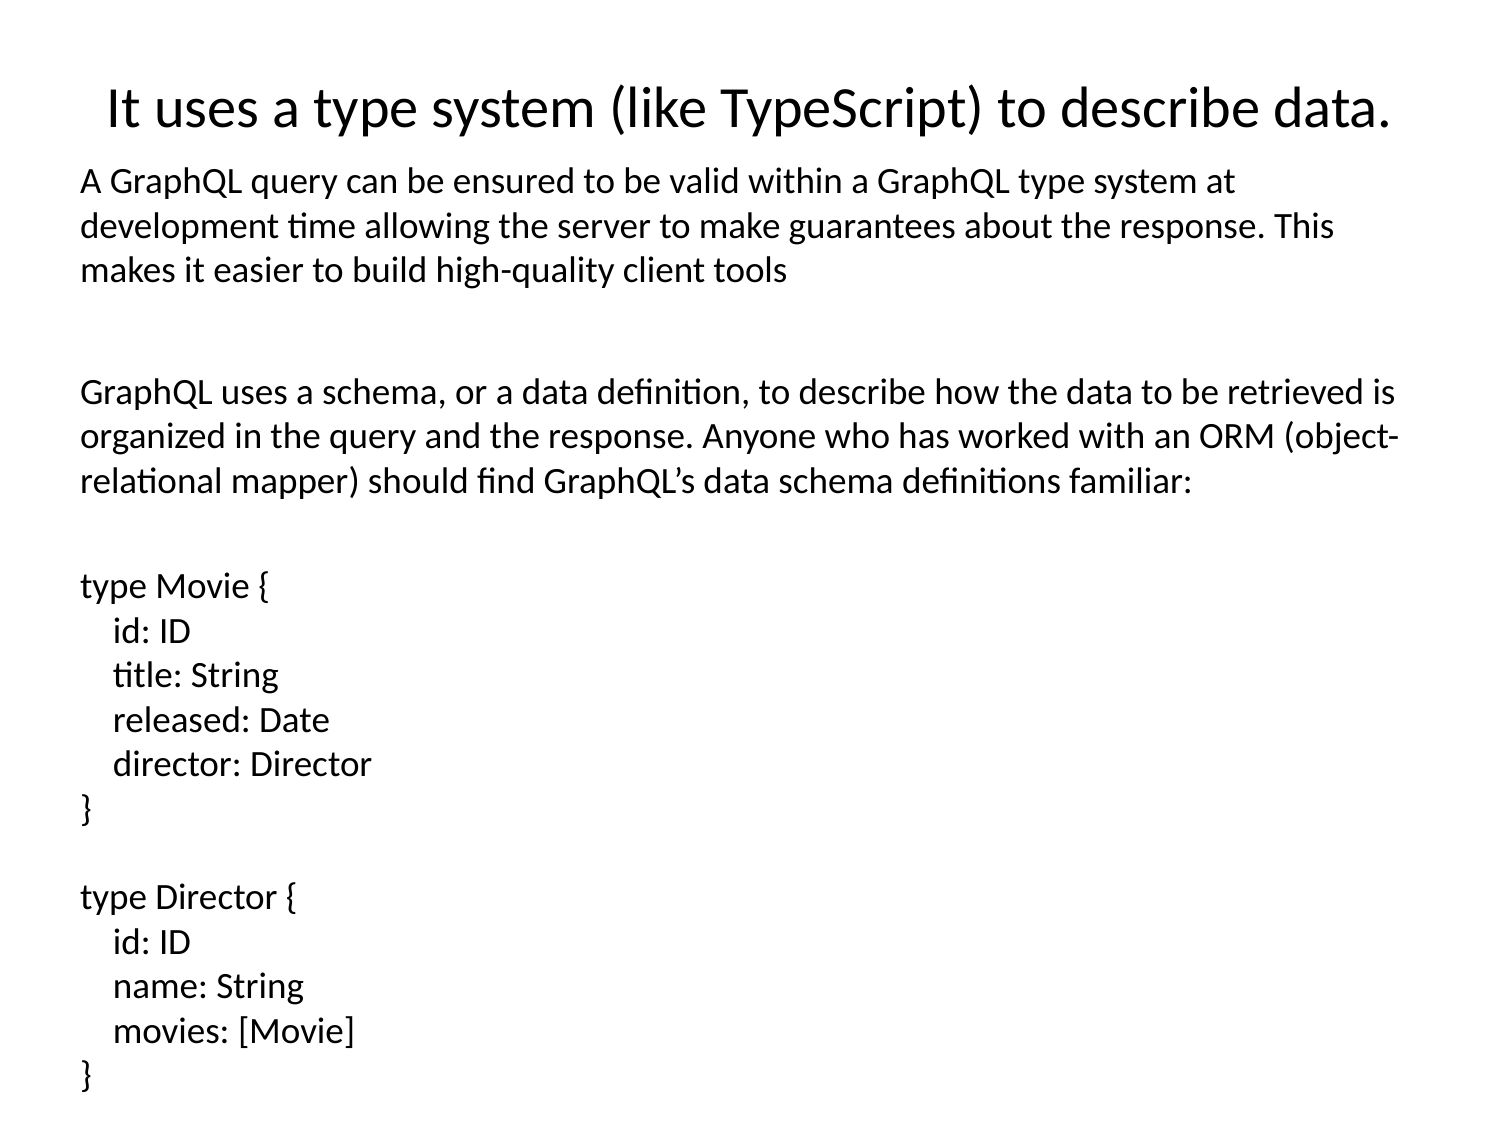

# It uses a type system (like TypeScript) to describe data.
A GraphQL query can be ensured to be valid within a GraphQL type system at development time allowing the server to make guarantees about the response. This makes it easier to build high-quality client tools
GraphQL uses a schema, or a data definition, to describe how the data to be retrieved is organized in the query and the response. Anyone who has worked with an ORM (object-relational mapper) should find GraphQL’s data schema definitions familiar:
type Movie {
 id: ID
 title: String
 released: Date
 director: Director
}
type Director {
 id: ID
 name: String
 movies: [Movie]
}